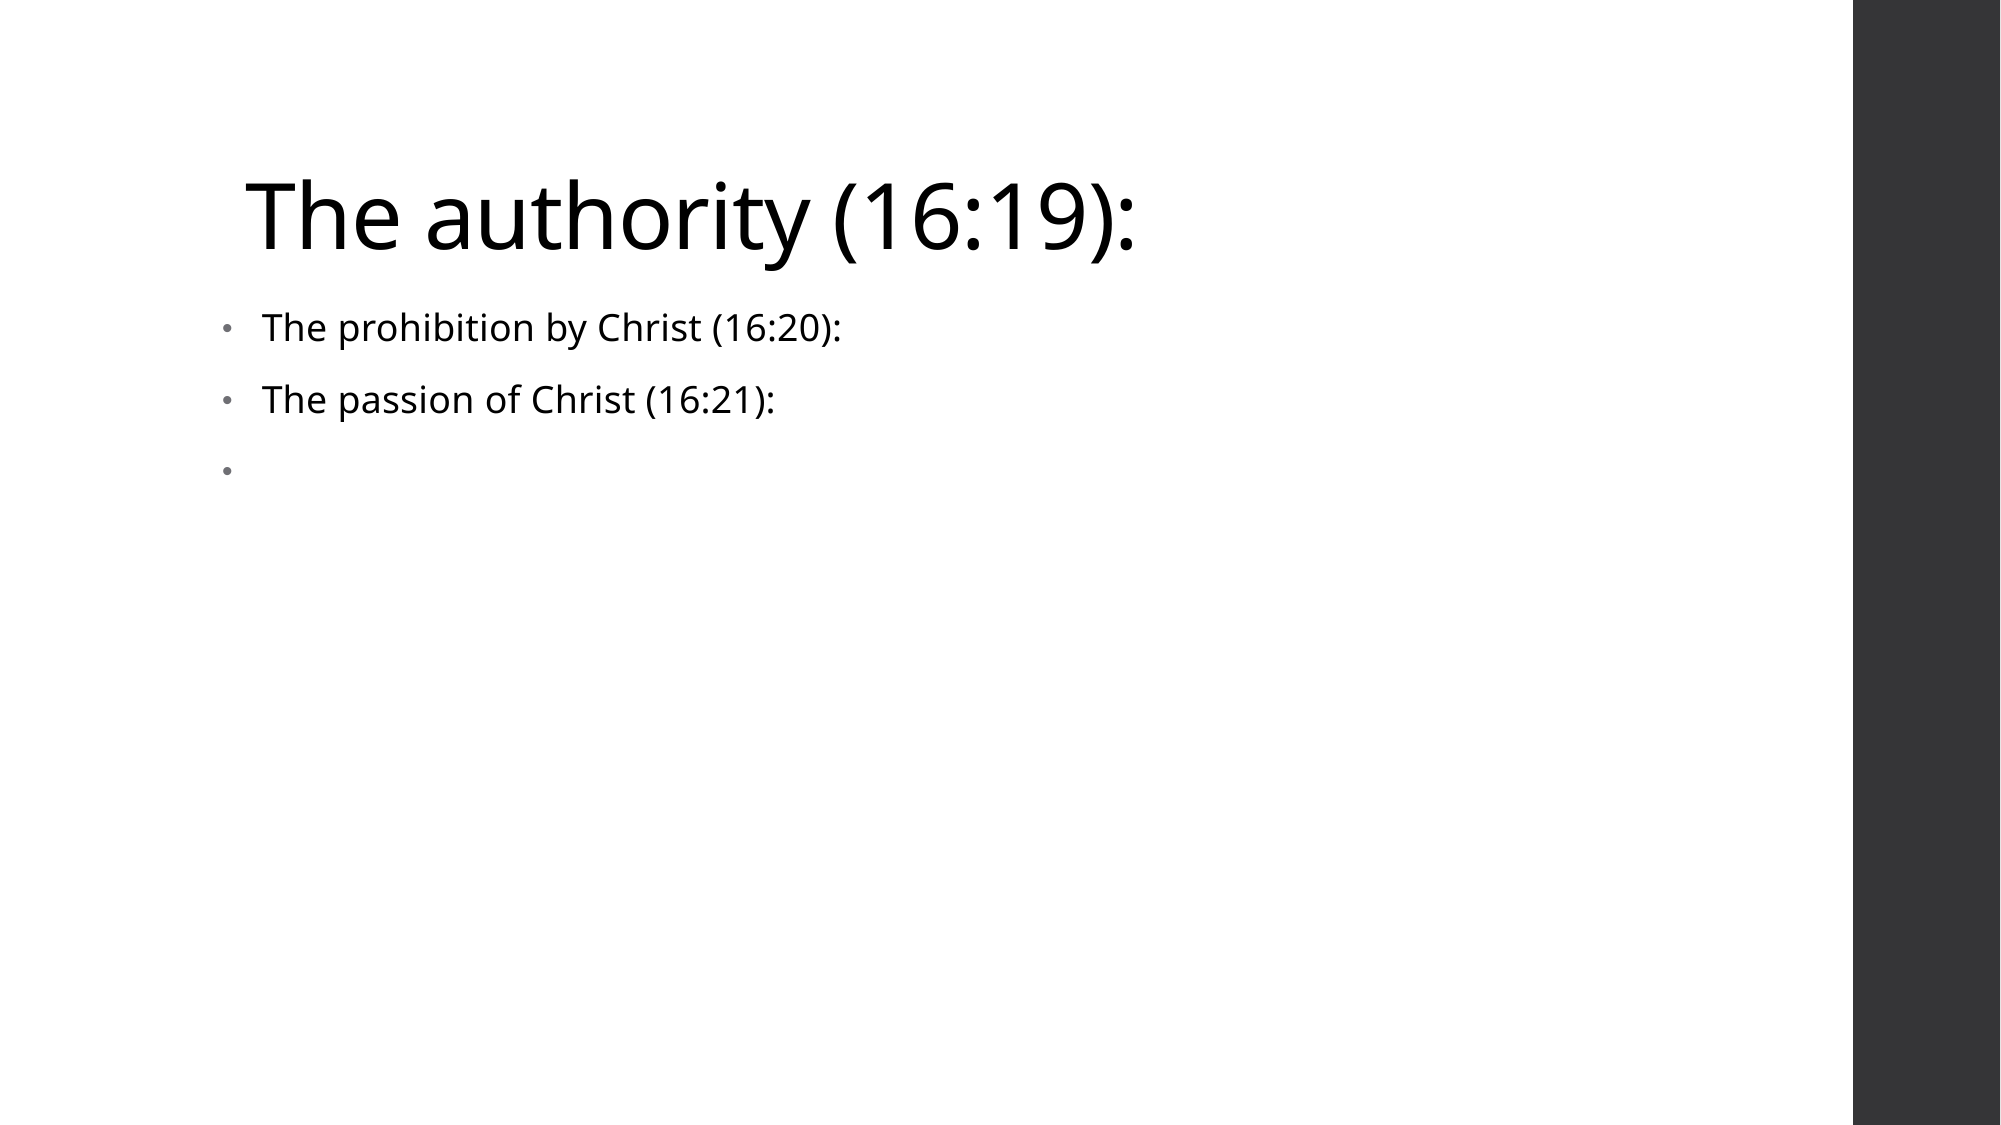

# The authority (16:19):
 The prohibition by Christ (16:20):
 The passion of Christ (16:21):